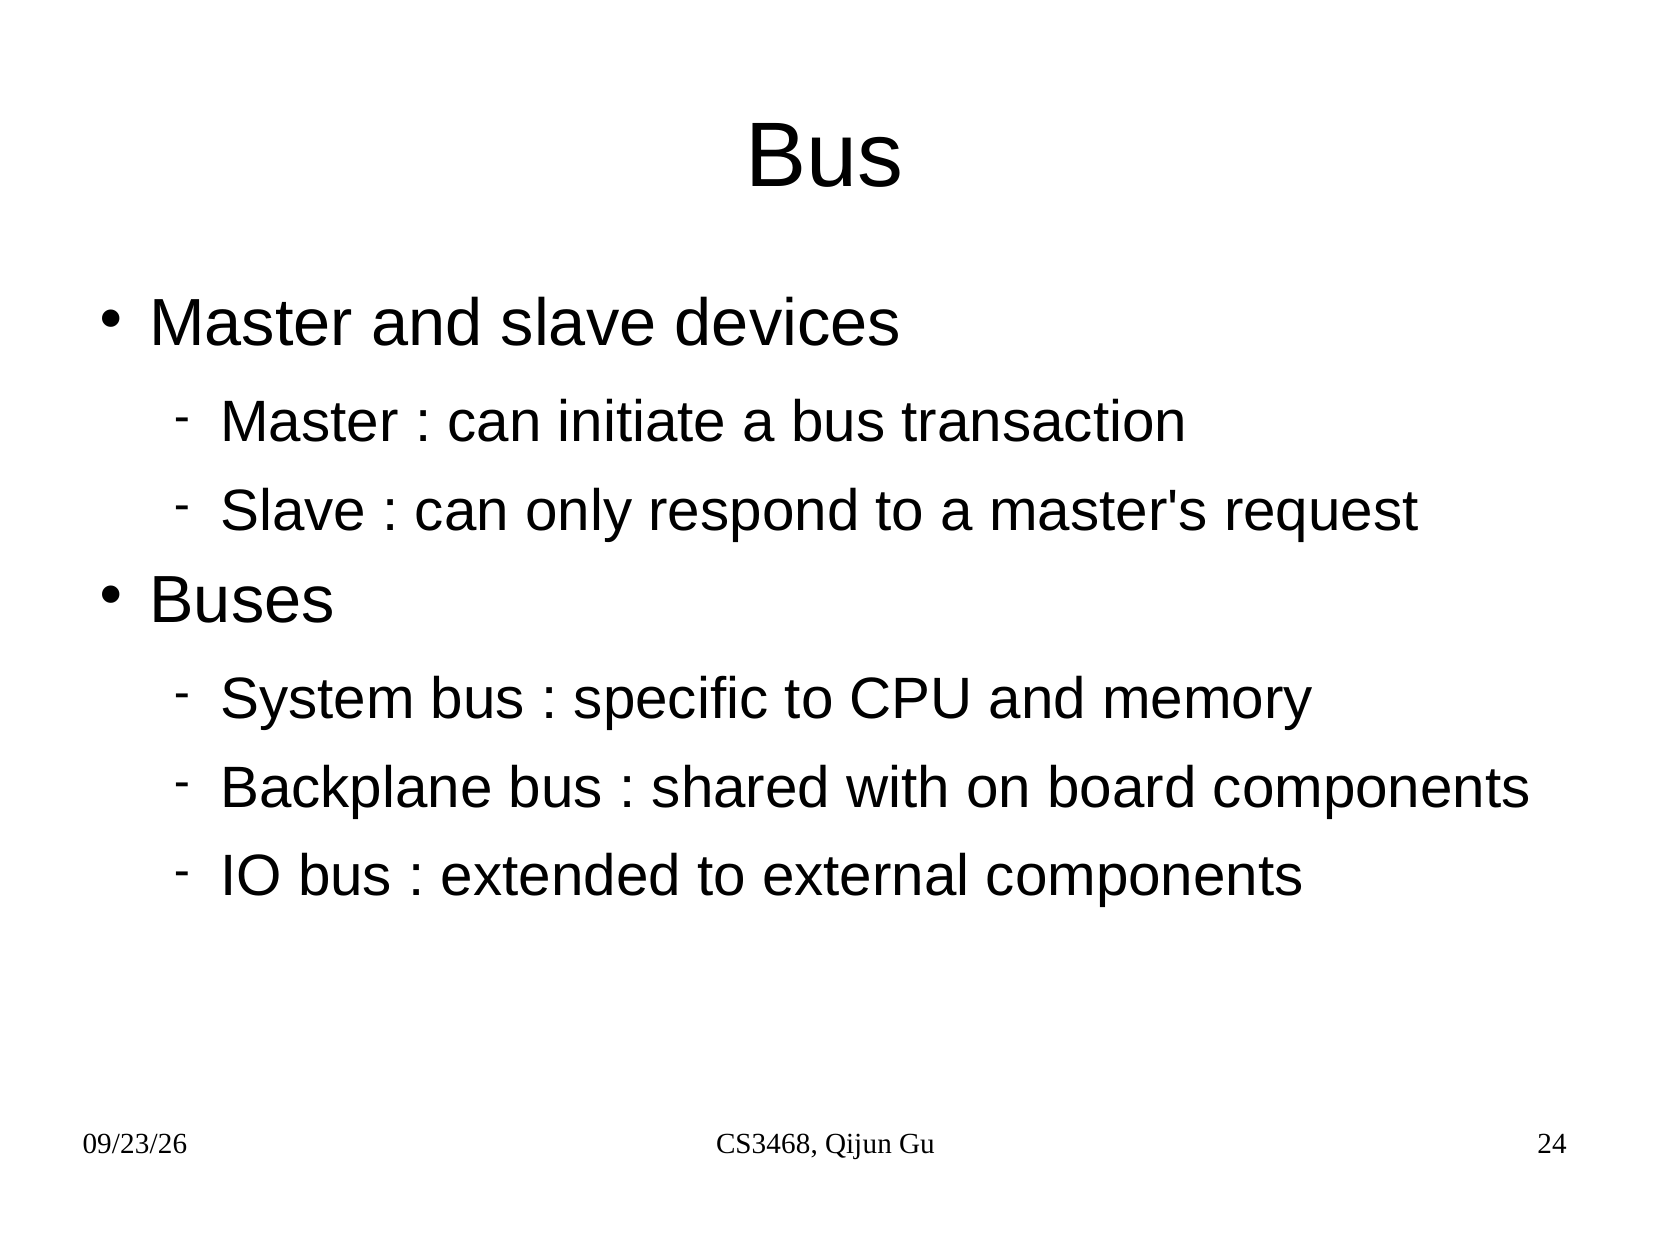

# Bus
Master and slave devices
Master : can initiate a bus transaction
Slave : can only respond to a master's request
Buses
System bus : specific to CPU and memory
Backplane bus : shared with on board components
IO bus : extended to external components
CS3468, Qijun Gu
24